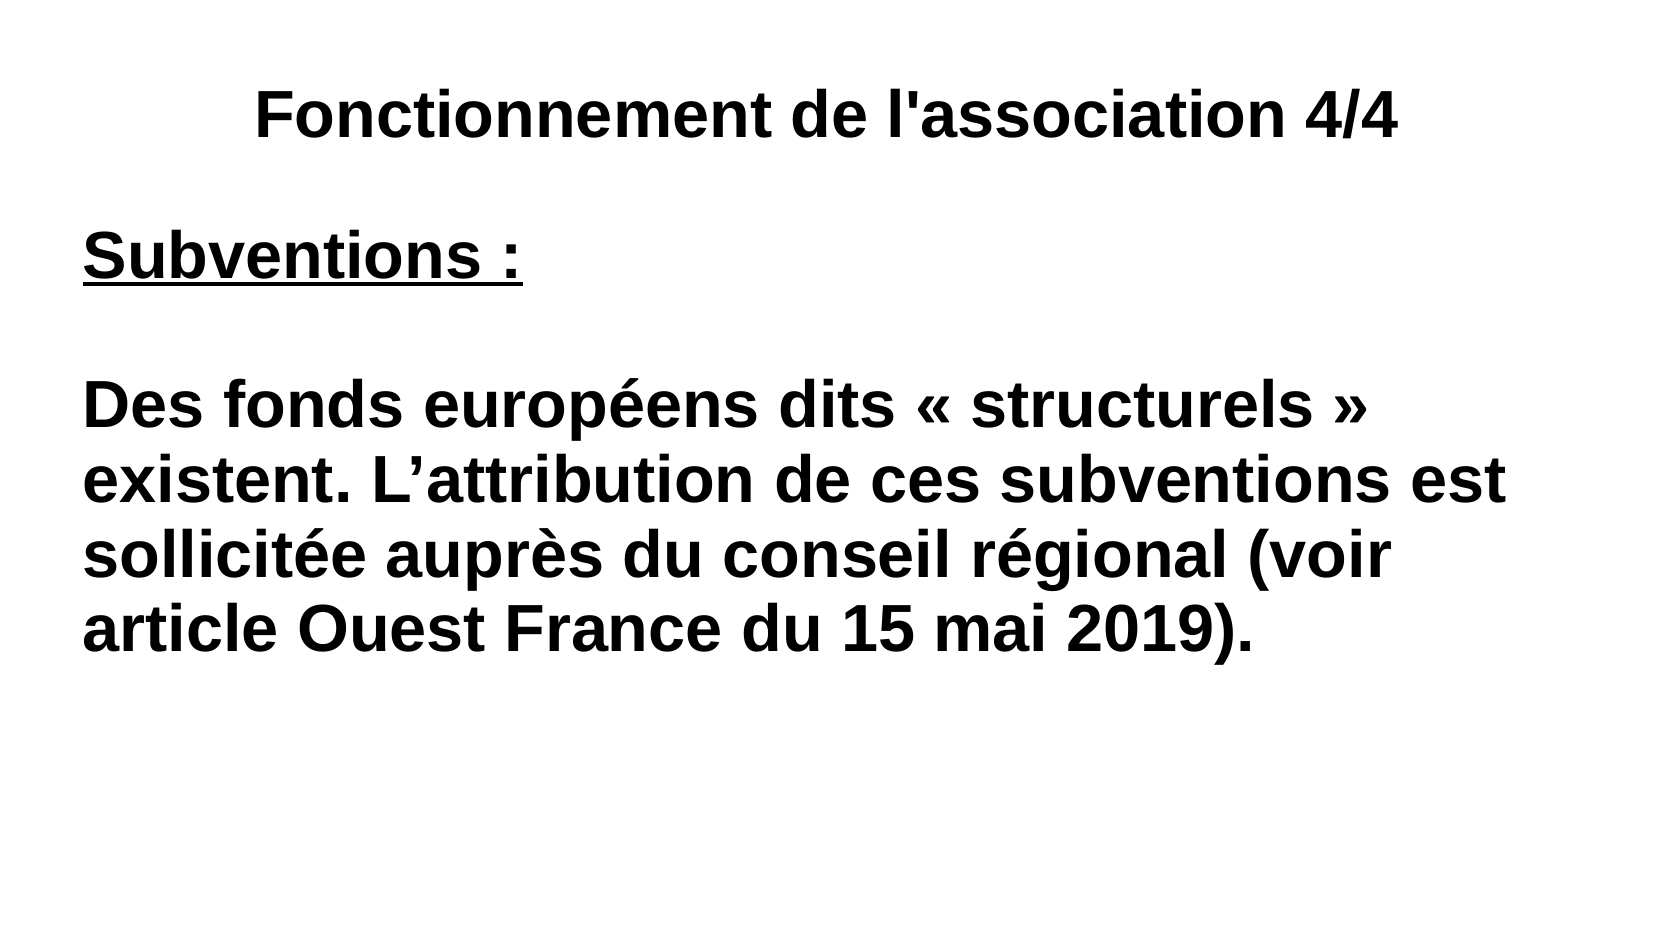

# Fonctionnement de l'association 4/4
Subventions :
Des fonds européens dits « structurels » existent. L’attribution de ces subventions est sollicitée auprès du conseil régional (voir article Ouest France du 15 mai 2019).